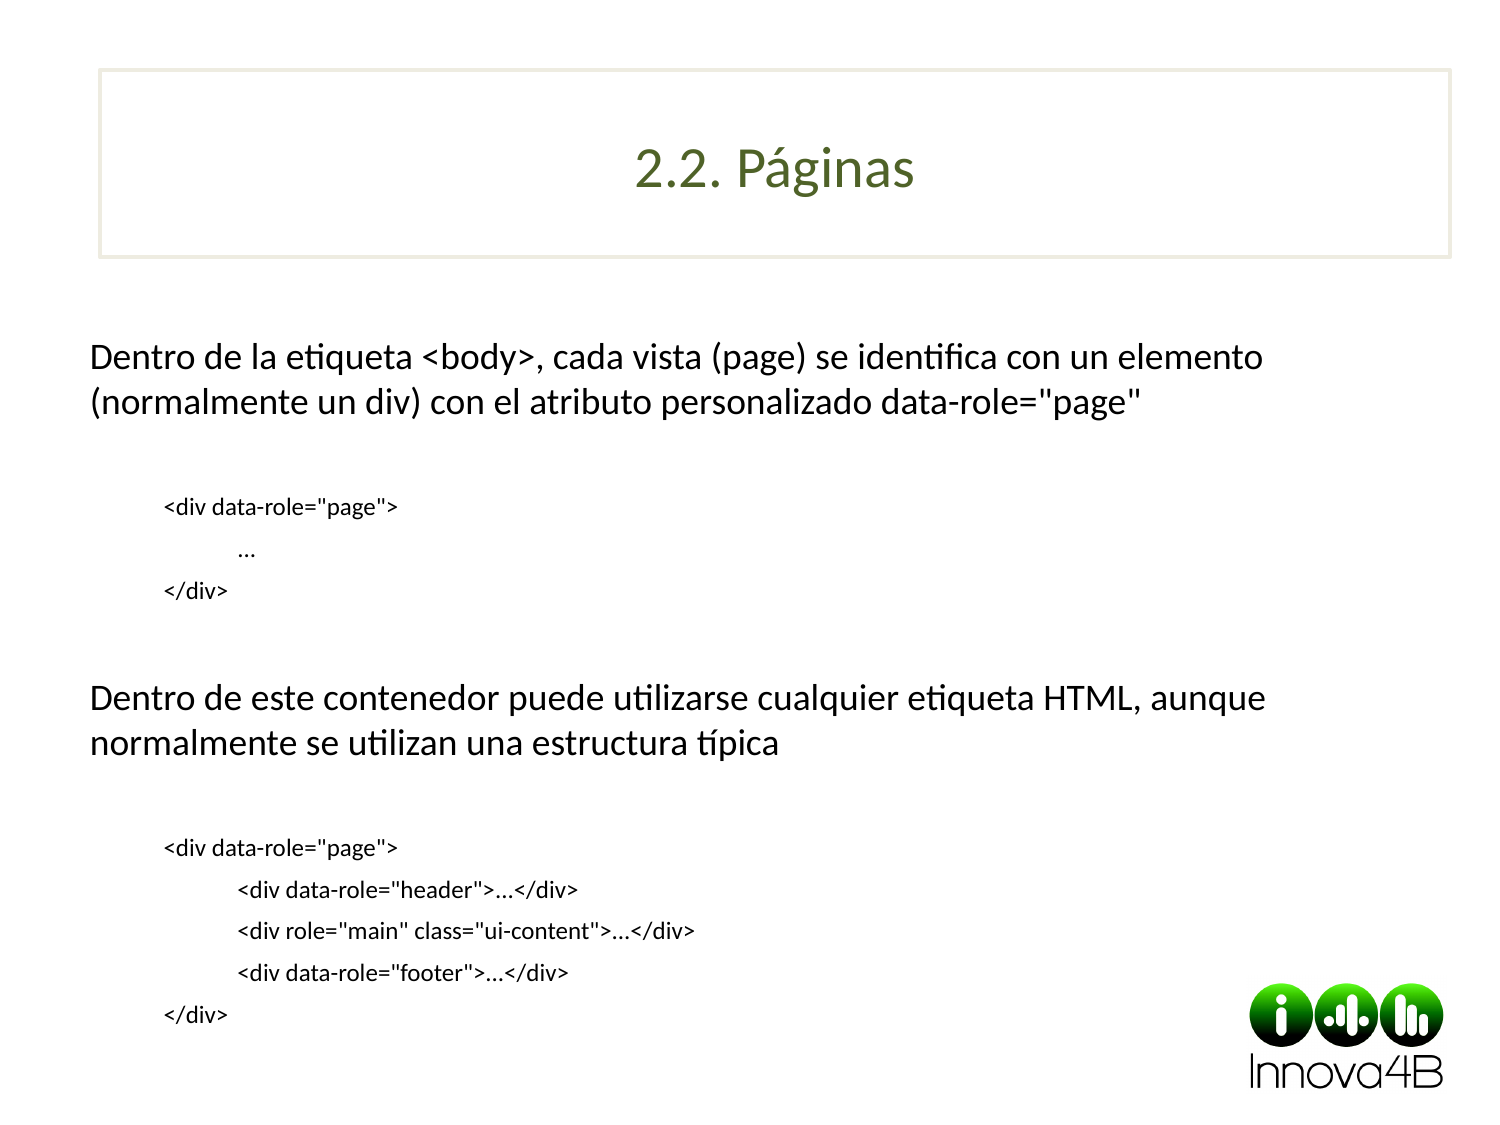

2.2. Páginas
Dentro de la etiqueta <body>, cada vista (page) se identifica con un elemento (normalmente un div) con el atributo personalizado data-role="page"
	<div data-role="page">
		...
	</div>
Dentro de este contenedor puede utilizarse cualquier etiqueta HTML, aunque normalmente se utilizan una estructura típica
	<div data-role="page">
		<div data-role="header">...</div>
		<div role="main" class="ui-content">...</div>
		<div data-role="footer">...</div>
	</div>